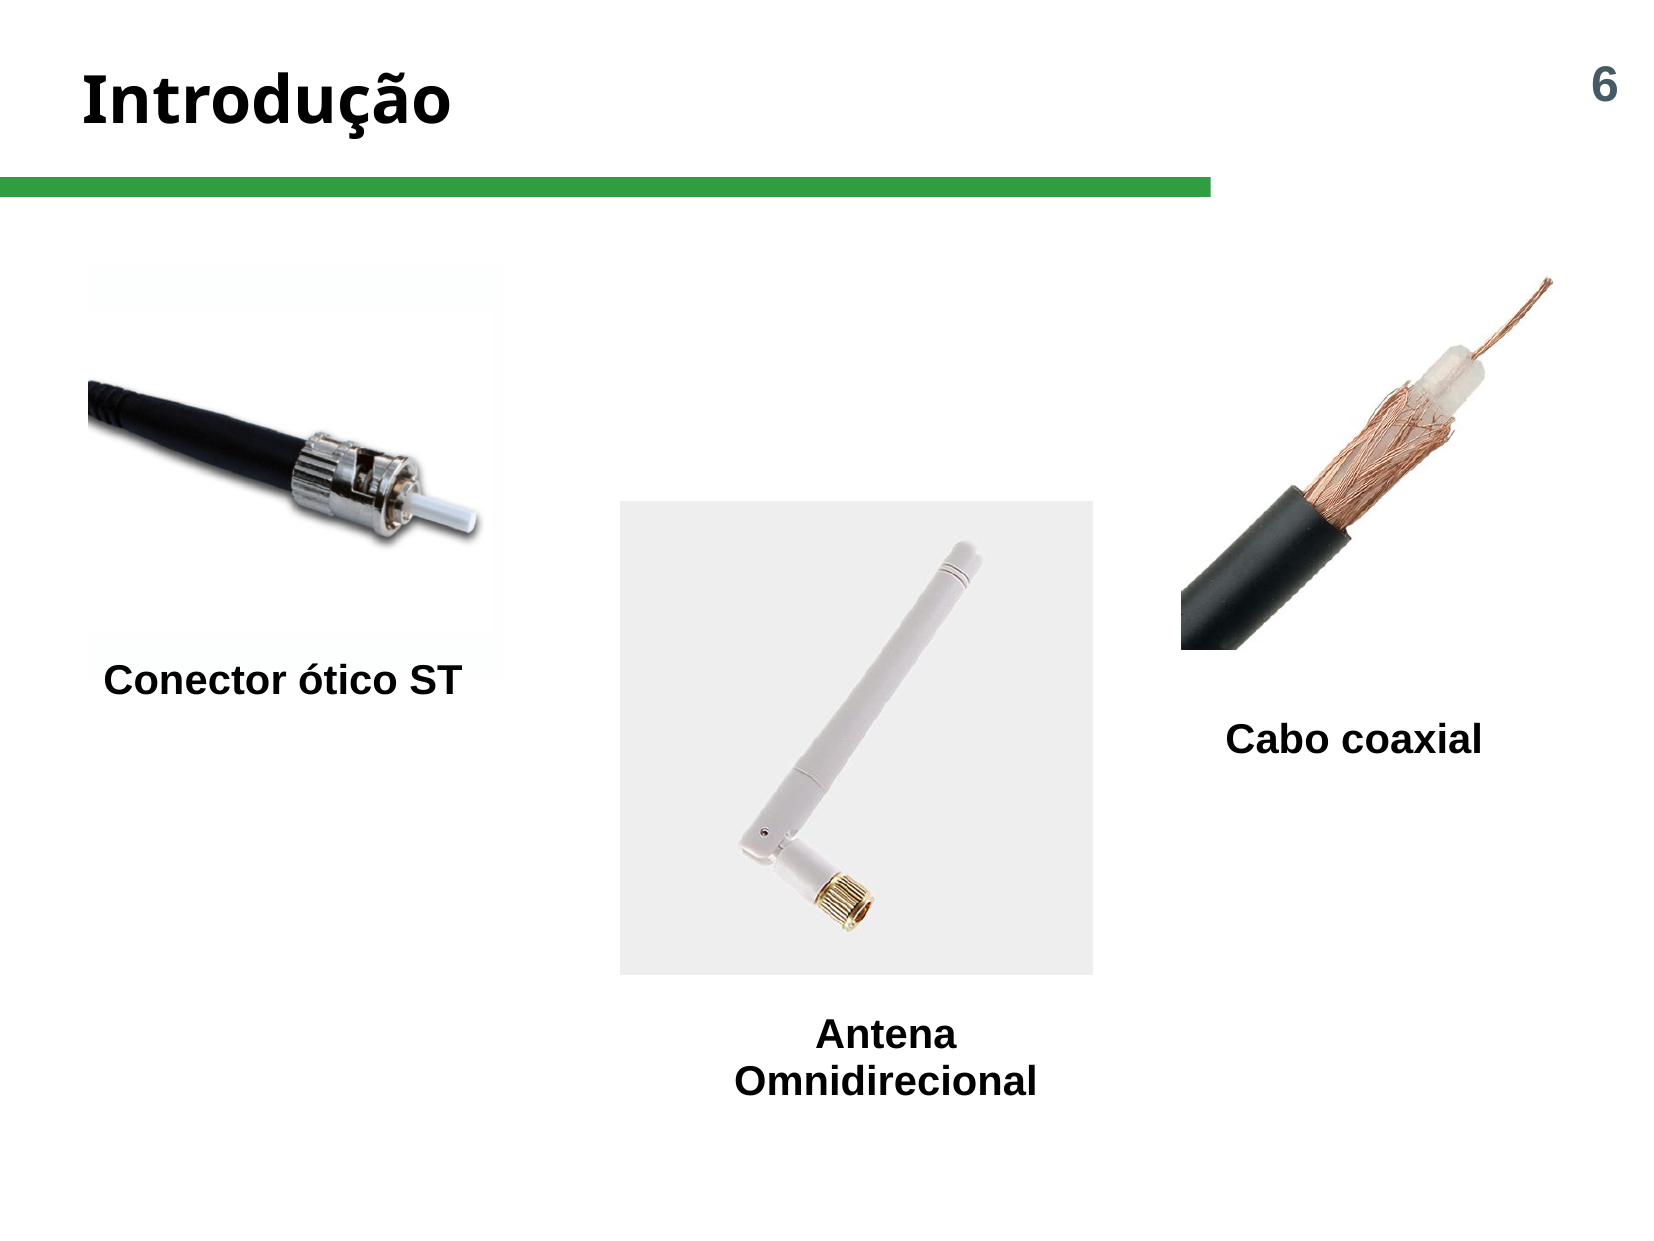

# Introdução
Conector ótico ST
Cabo coaxial
Antena Omnidirecional